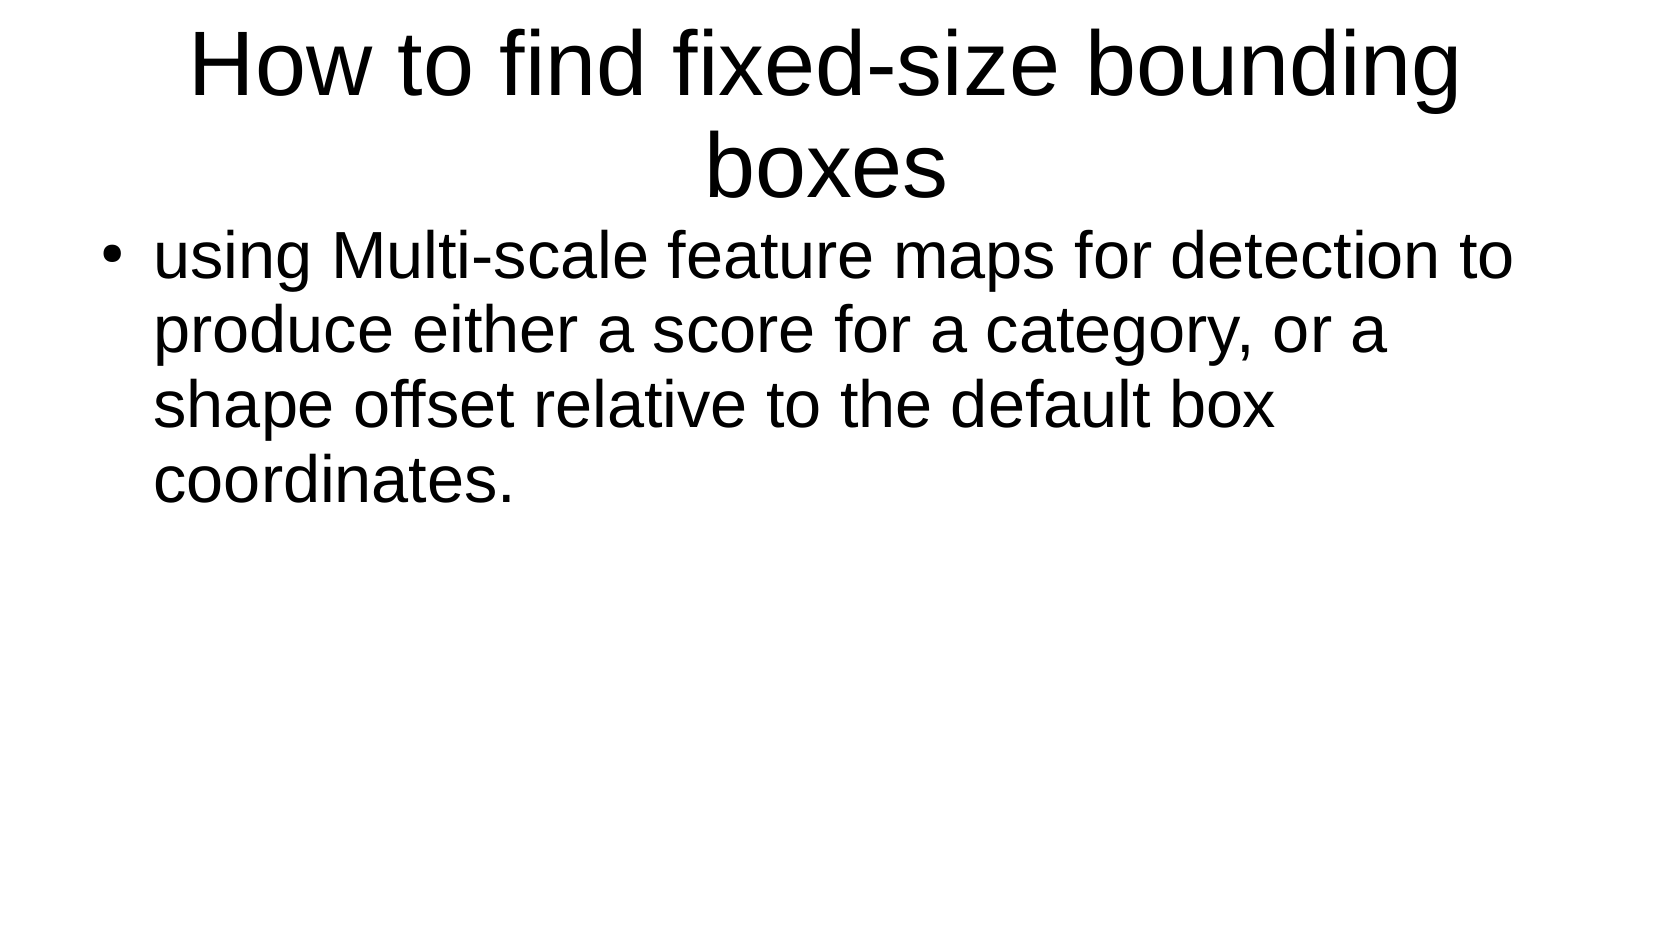

# How to find fixed-size bounding boxes
using Multi-scale feature maps for detection to produce either a score for a category, or a shape offset relative to the default box coordinates.